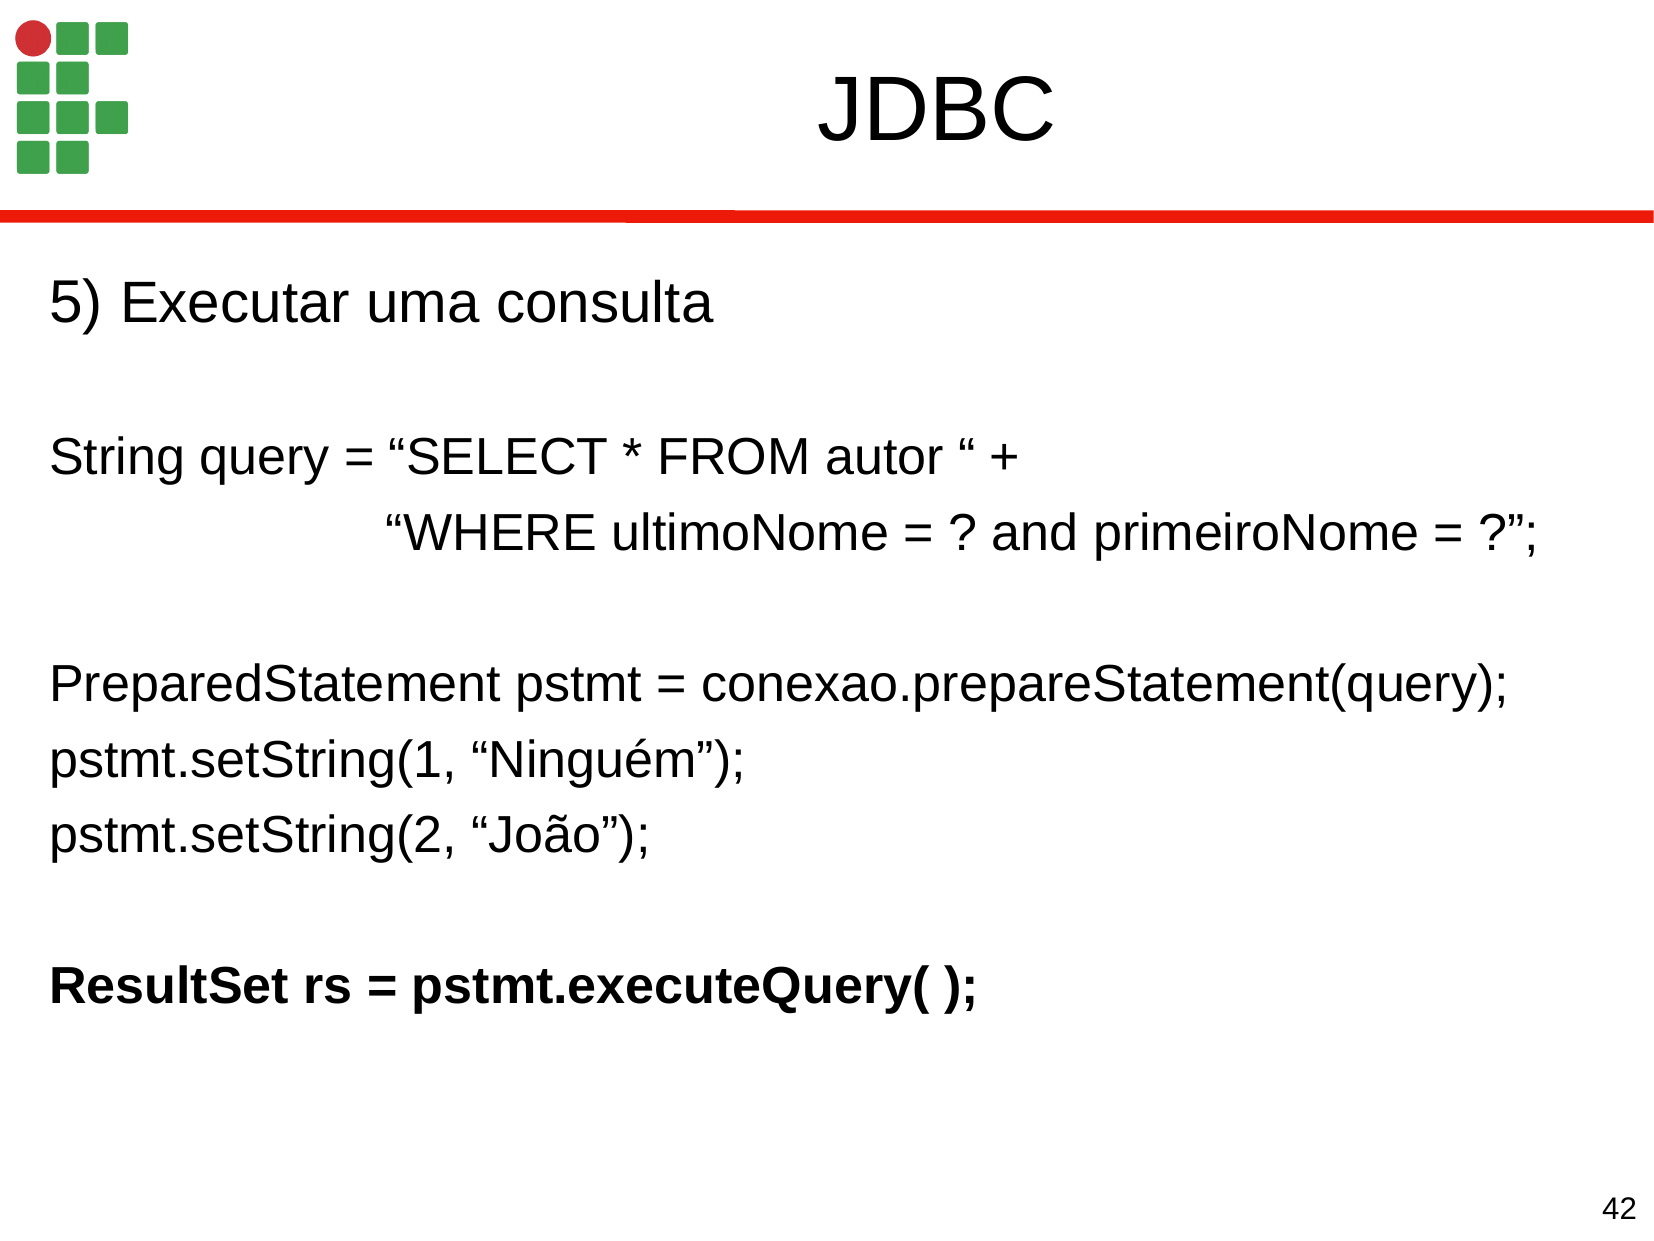

JDBC
5) Executar uma consulta
String query = “SELECT * FROM autor “ +
	 “WHERE ultimoNome = ? and primeiroNome = ?”;
PreparedStatement pstmt = conexao.prepareStatement(query);
pstmt.setString(1, “Ninguém”);
pstmt.setString(2, “João”);
ResultSet rs = pstmt.executeQuery( );